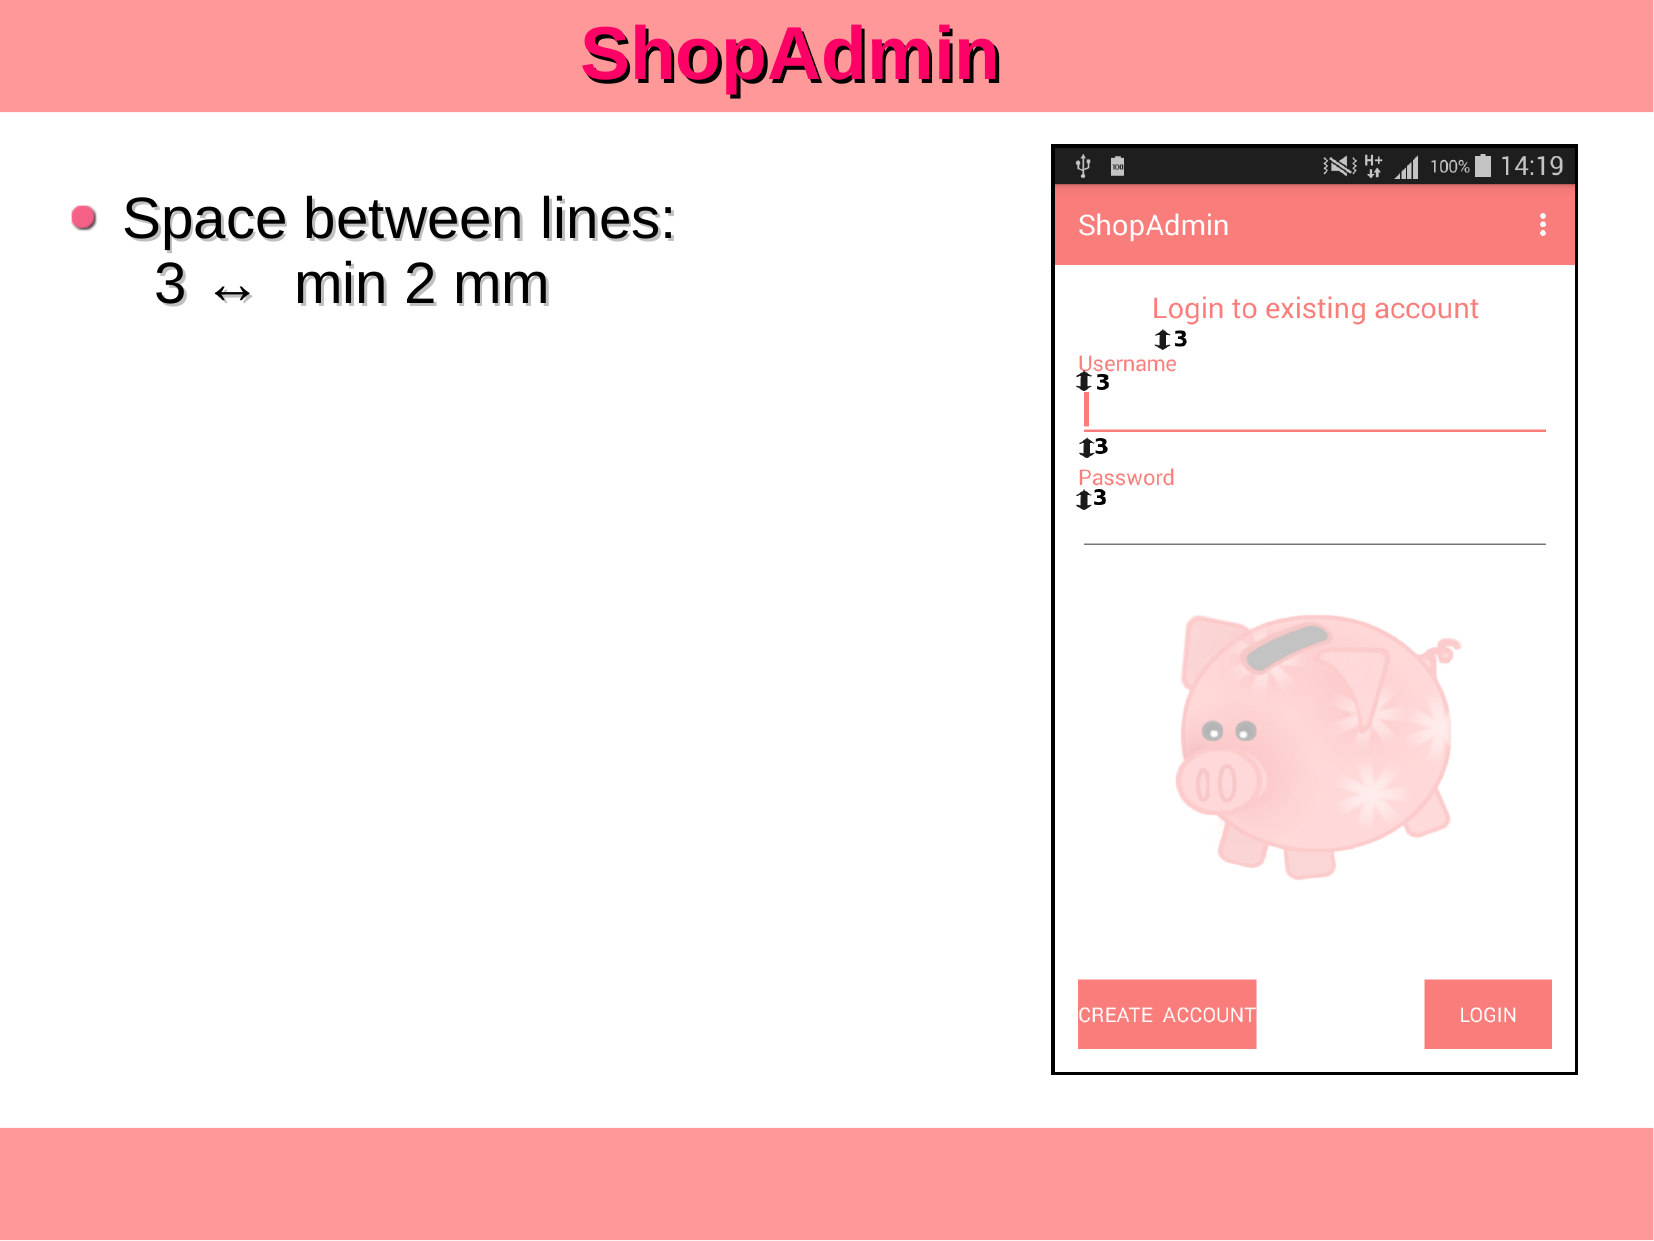

ShopAdmin
# Space between lines: 3 ↔ min 2 mm